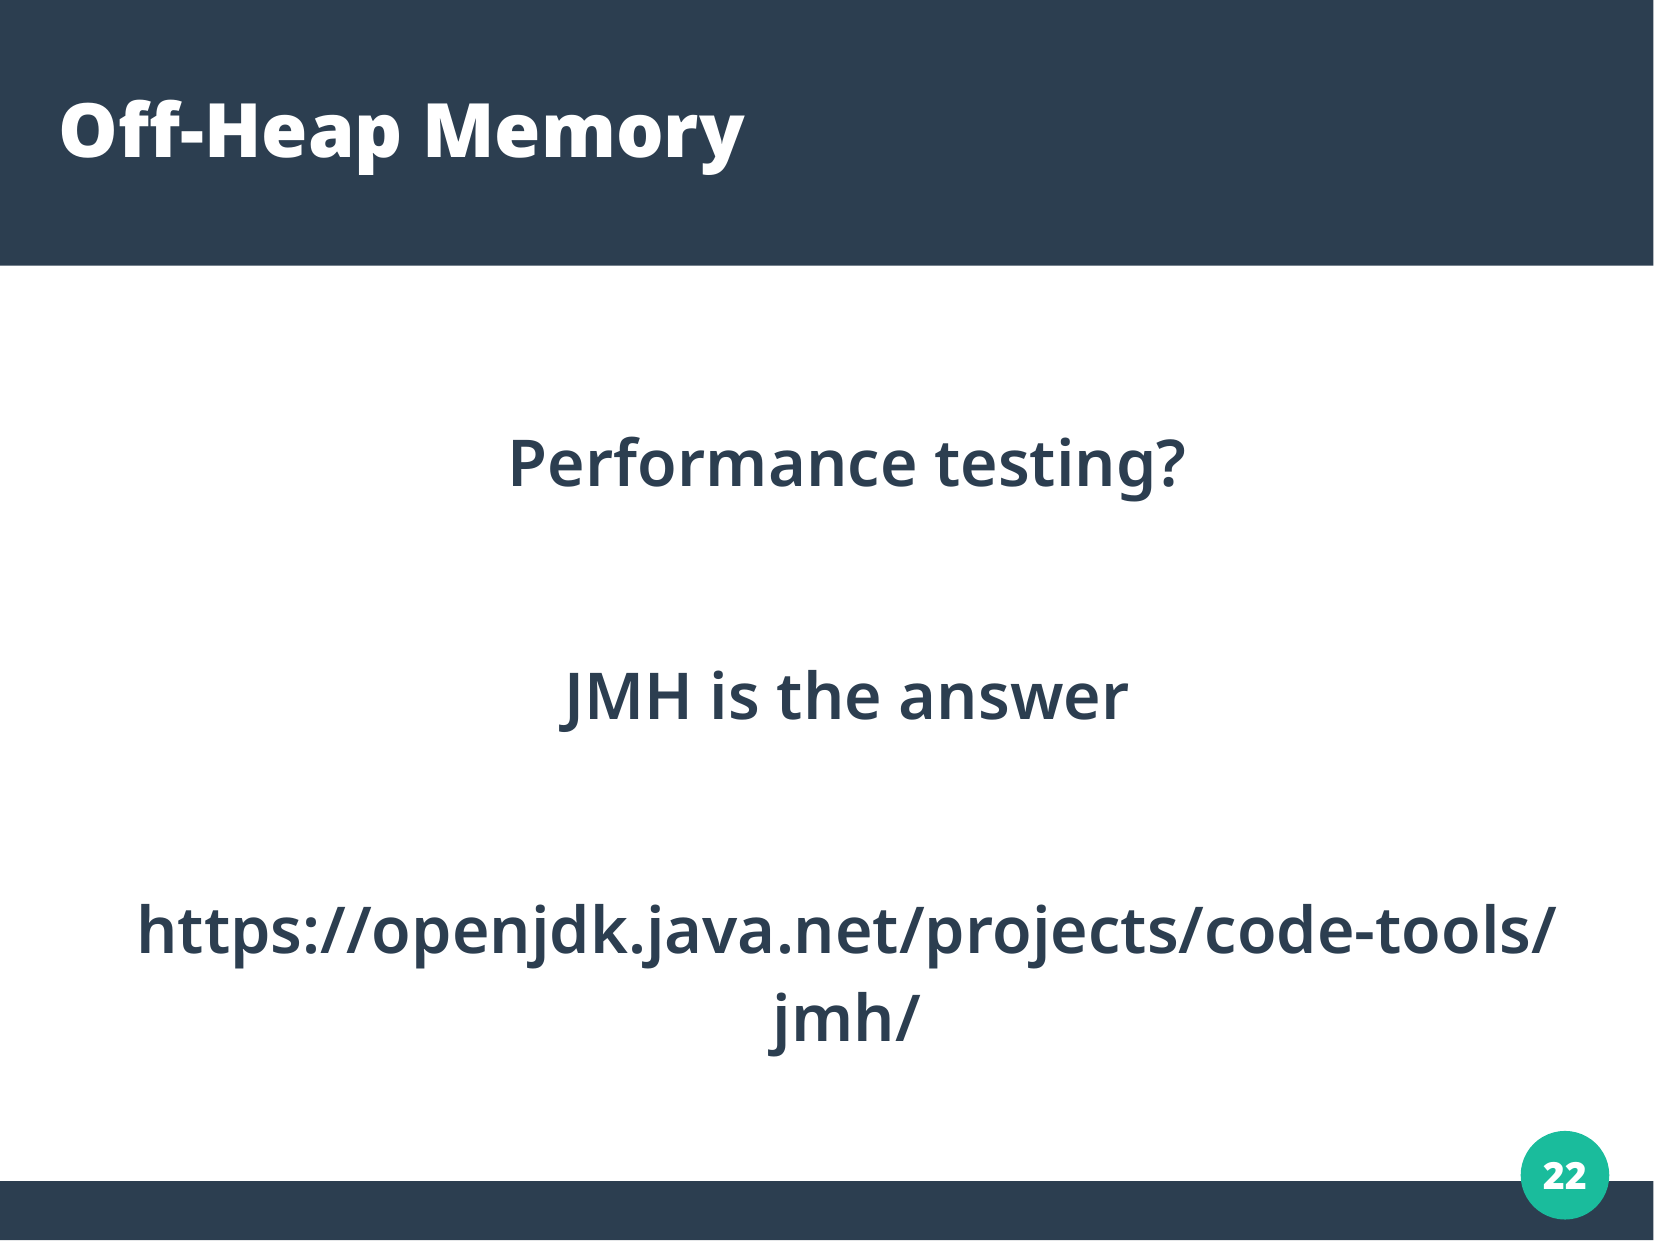

# Off-Heap Memory
Performance testing?
JMH is the answer
https://openjdk.java.net/projects/code-tools/jmh/
22